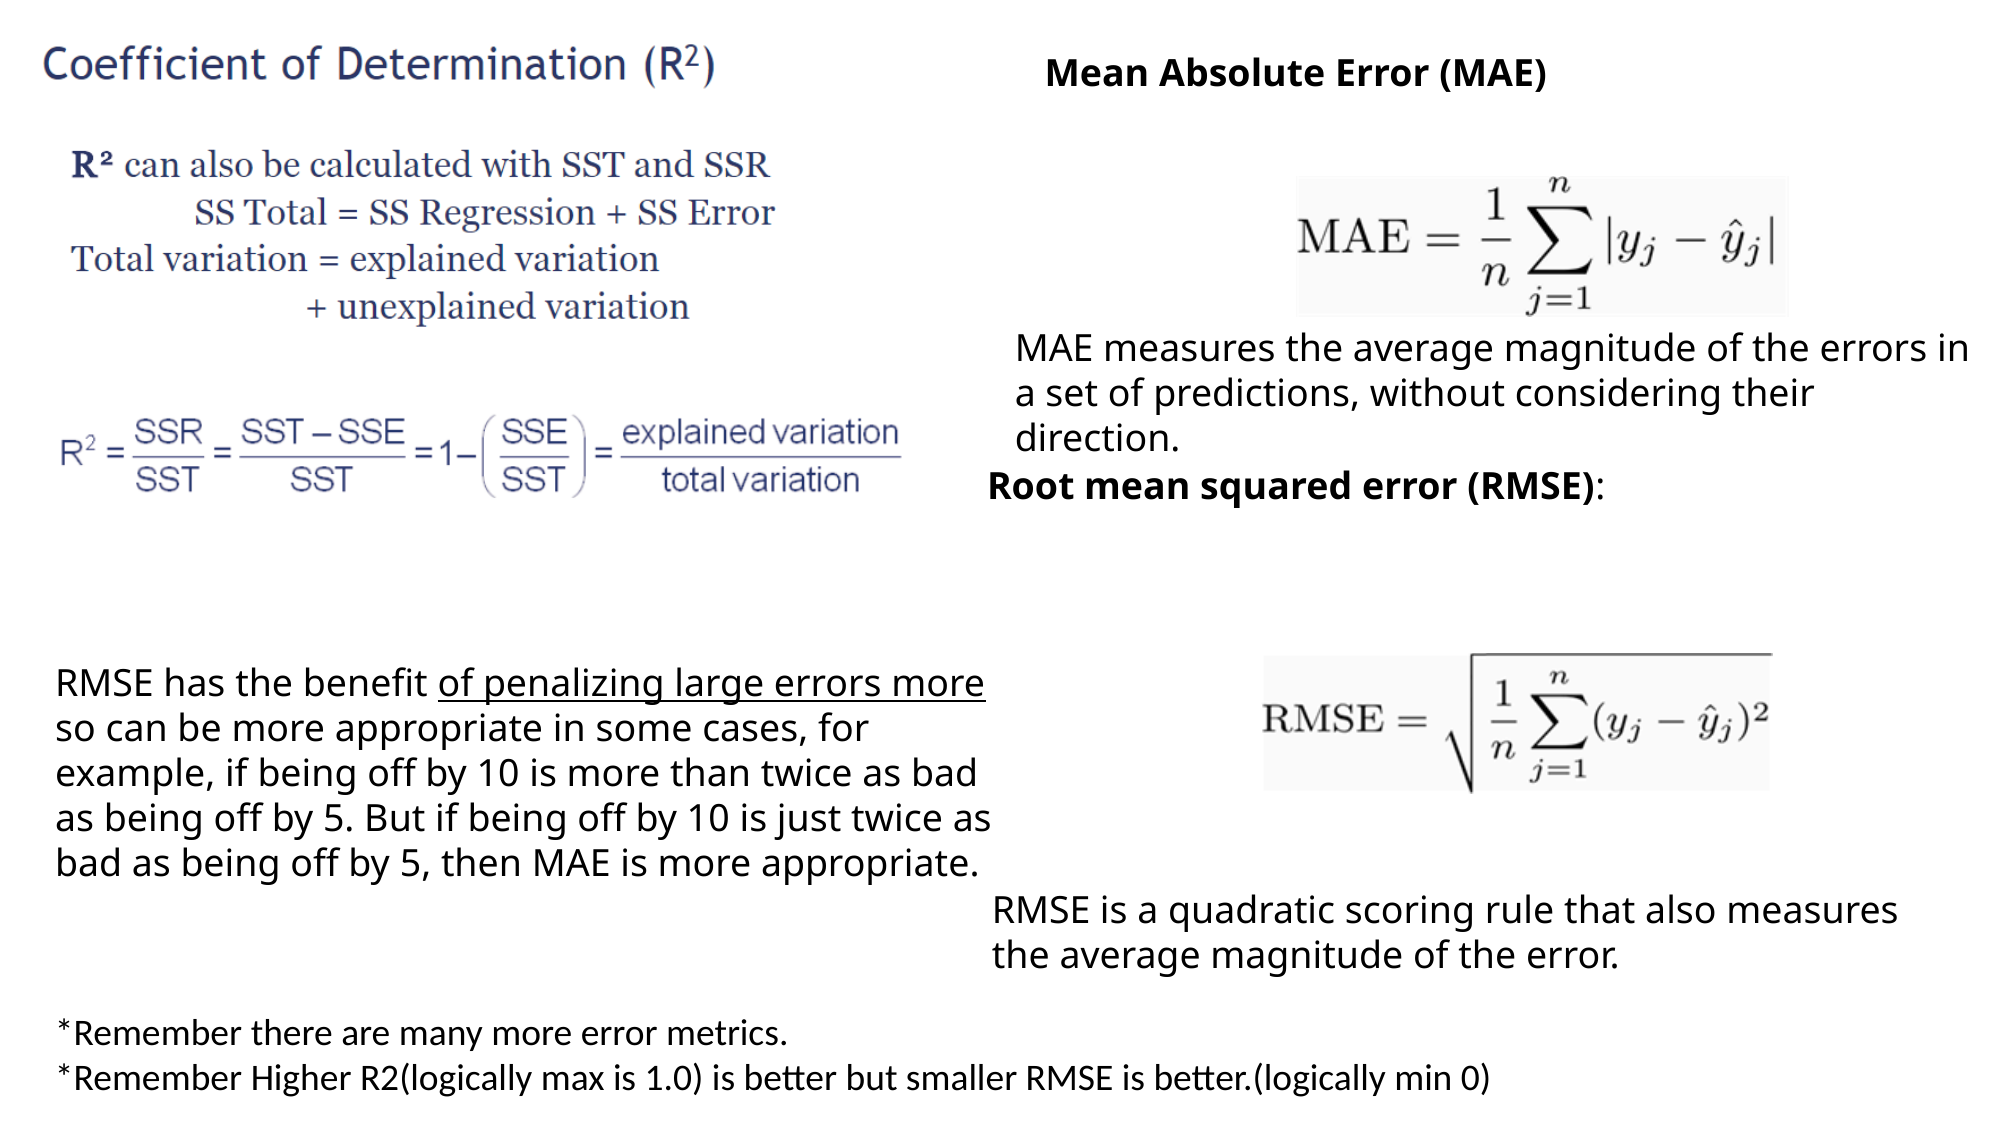

Mean Absolute Error (MAE)
MAE measures the average magnitude of the errors in a set of predictions, without considering their direction.
Root mean squared error (RMSE):
RMSE has the benefit of penalizing large errors more so can be more appropriate in some cases, for example, if being off by 10 is more than twice as bad as being off by 5. But if being off by 10 is just twice as bad as being off by 5, then MAE is more appropriate.
RMSE is a quadratic scoring rule that also measures the average magnitude of the error.
*Remember there are many more error metrics.
*Remember Higher R2(logically max is 1.0) is better but smaller RMSE is better.(logically min 0)